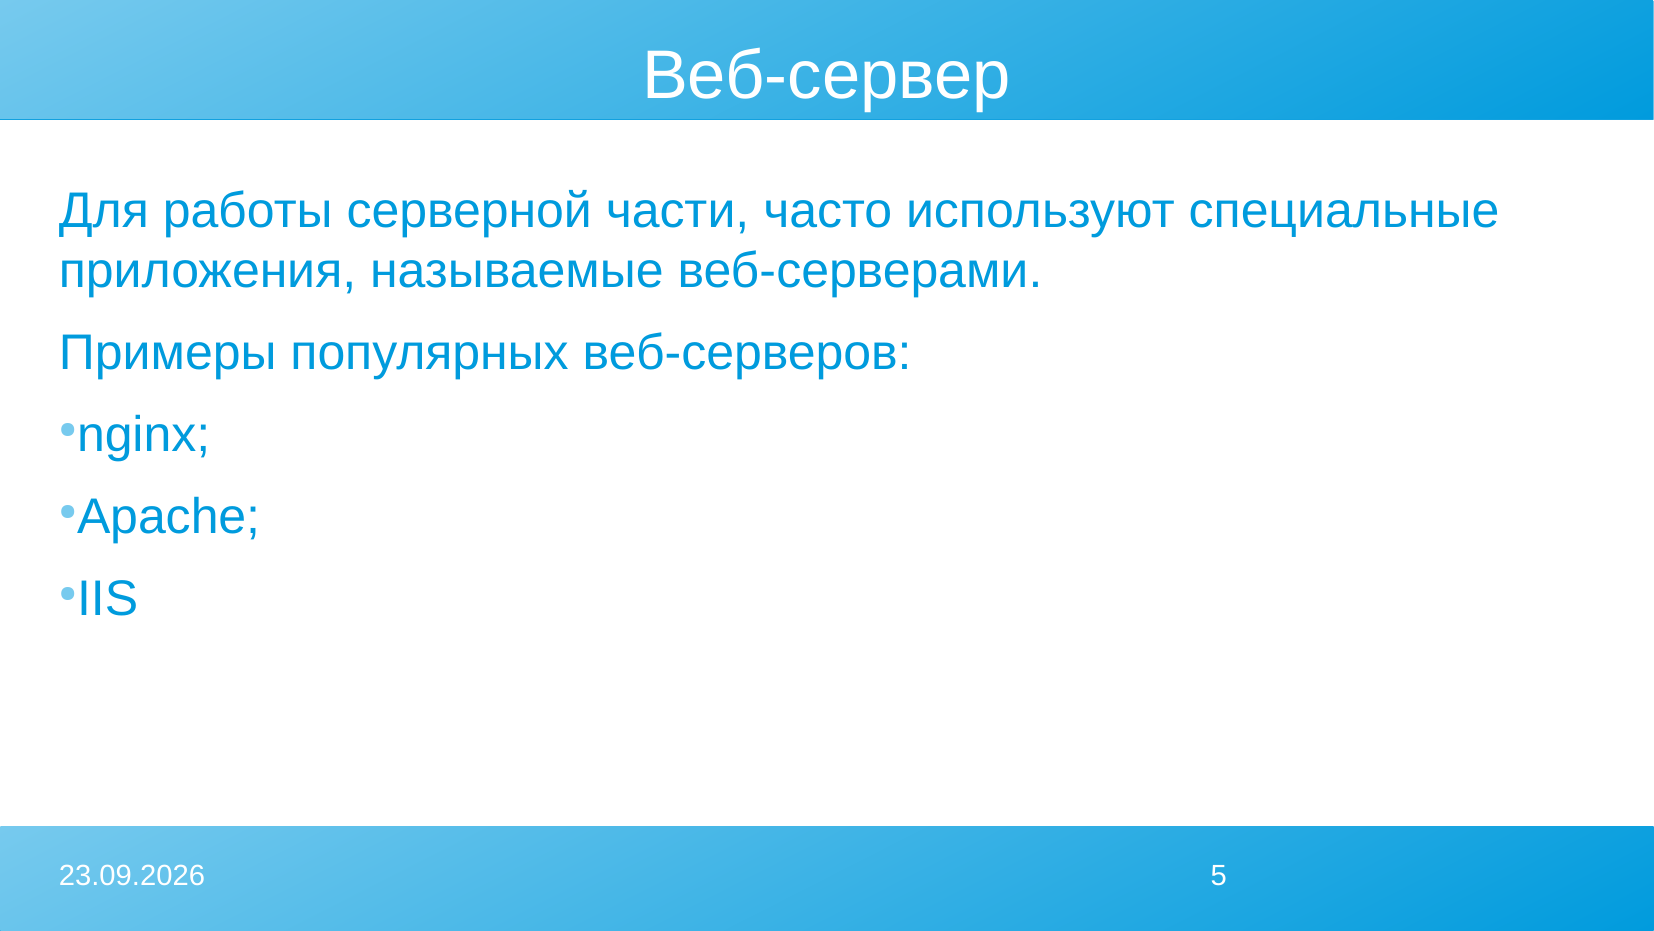

# Веб-сервер
Для работы серверной части, часто используют специальные приложения, называемые веб-серверами.
Примеры популярных веб-серверов:
nginx;
Apache;
IIS